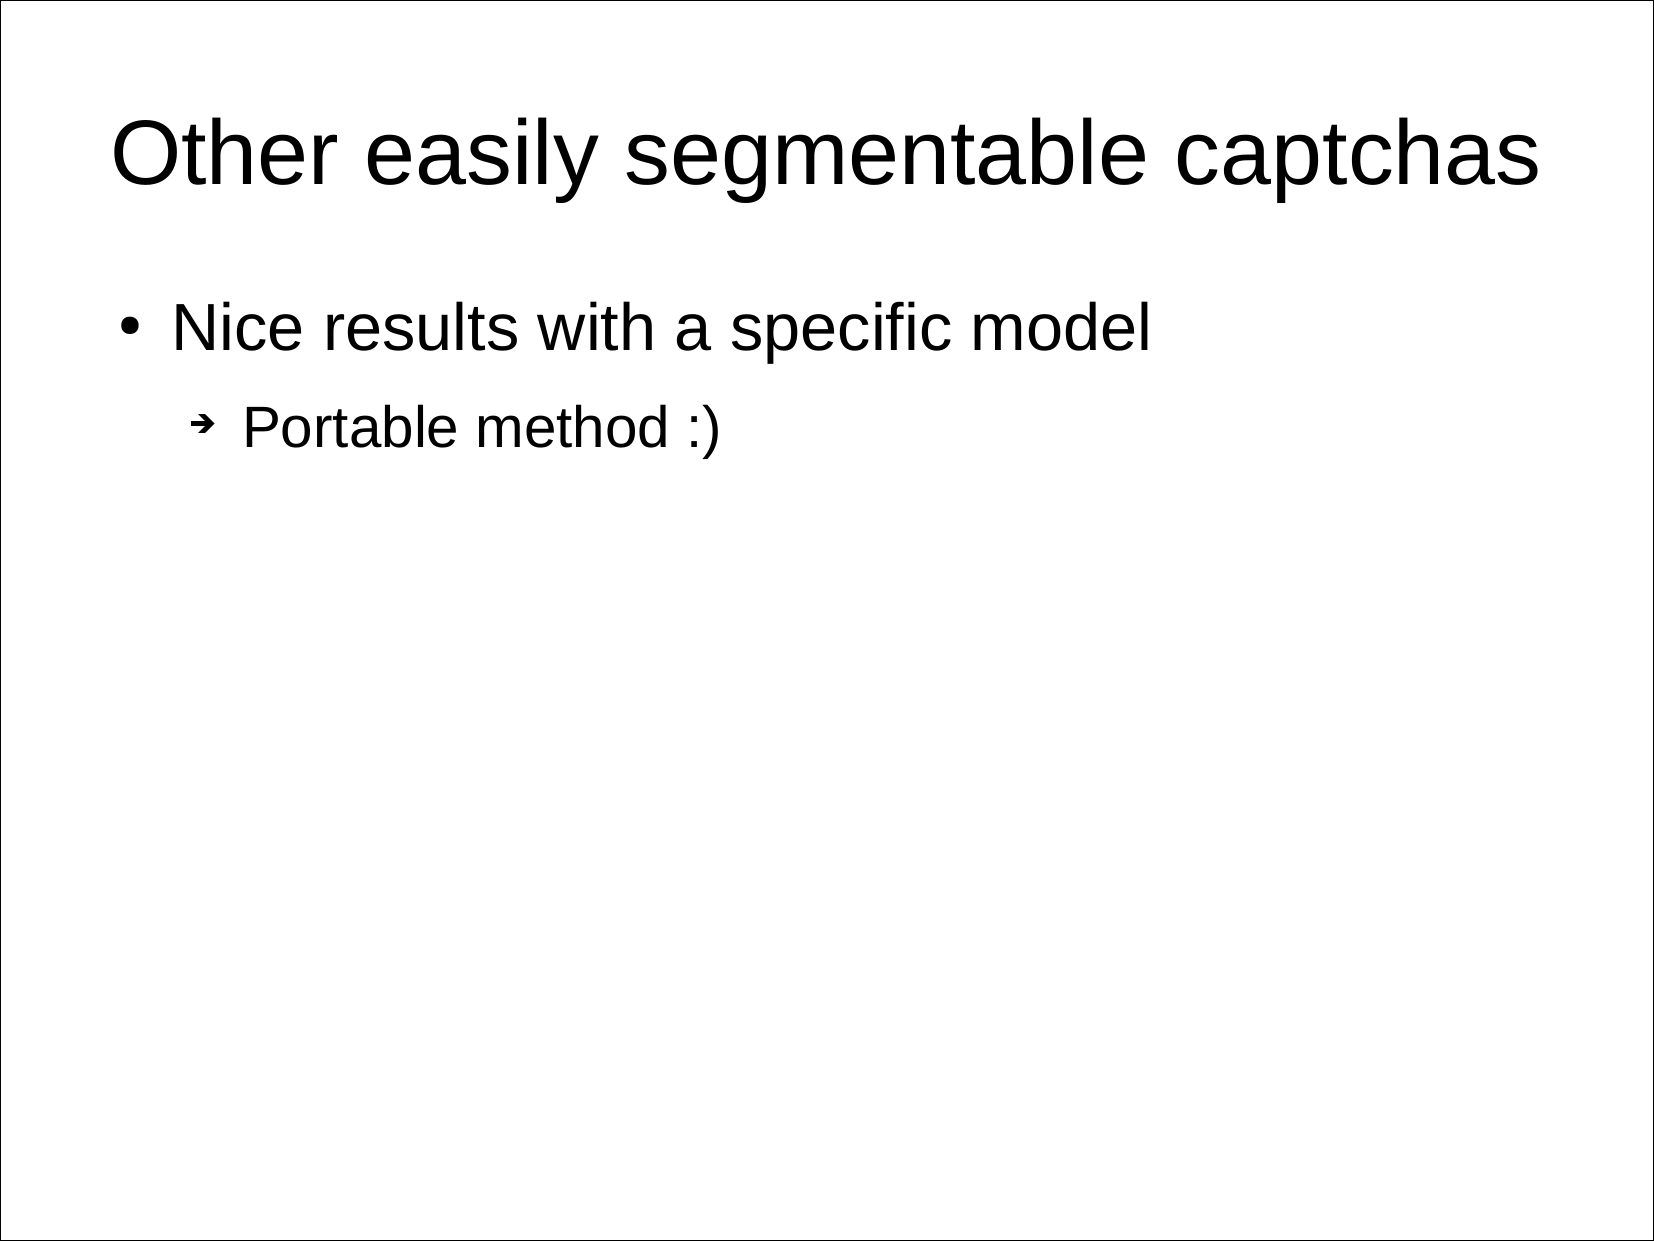

# Other easily segmentable captchas
Nice results with a specific model
Portable method :)